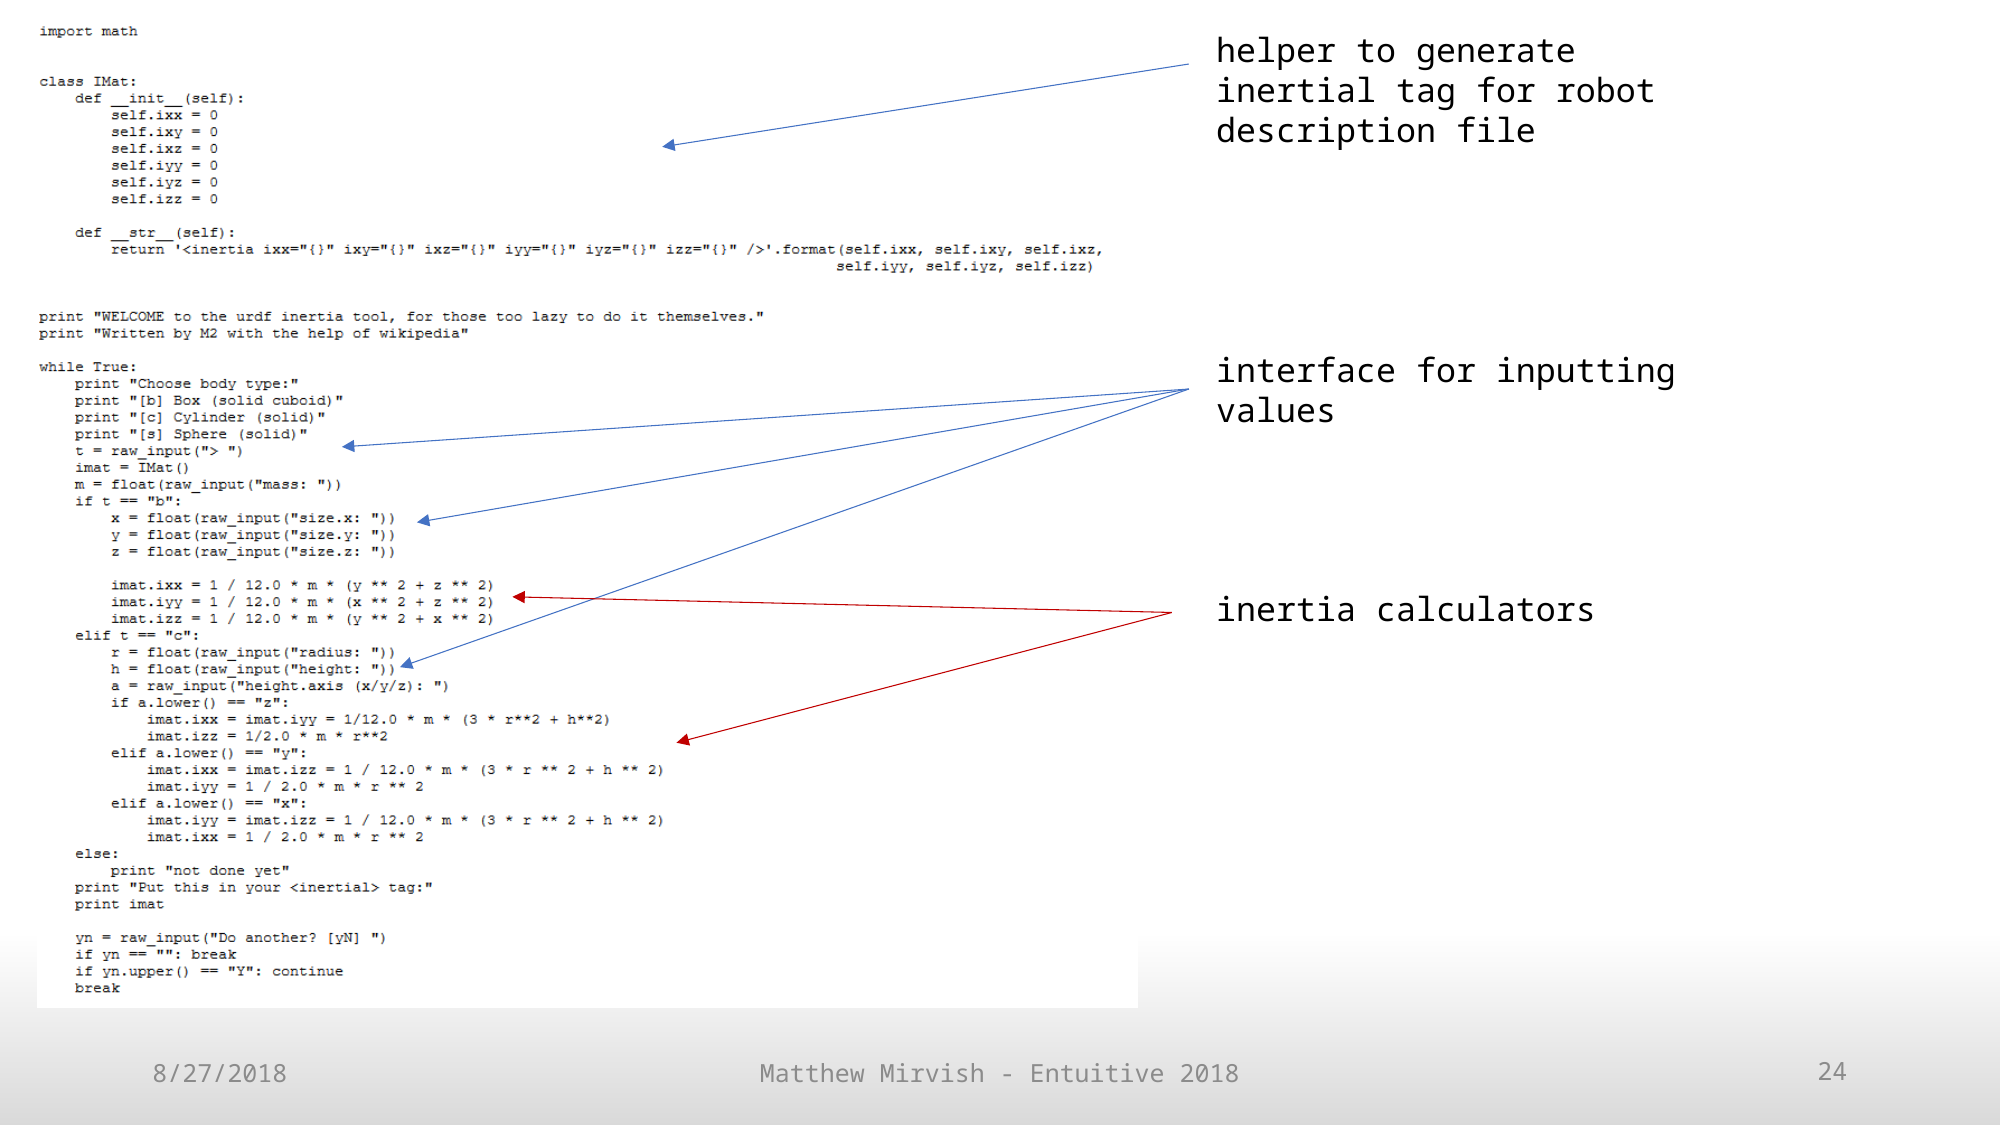

helper to generate inertial tag for robot description file
interface for inputting values
inertia calculators
8/27/2018
Matthew Mirvish - Entuitive 2018